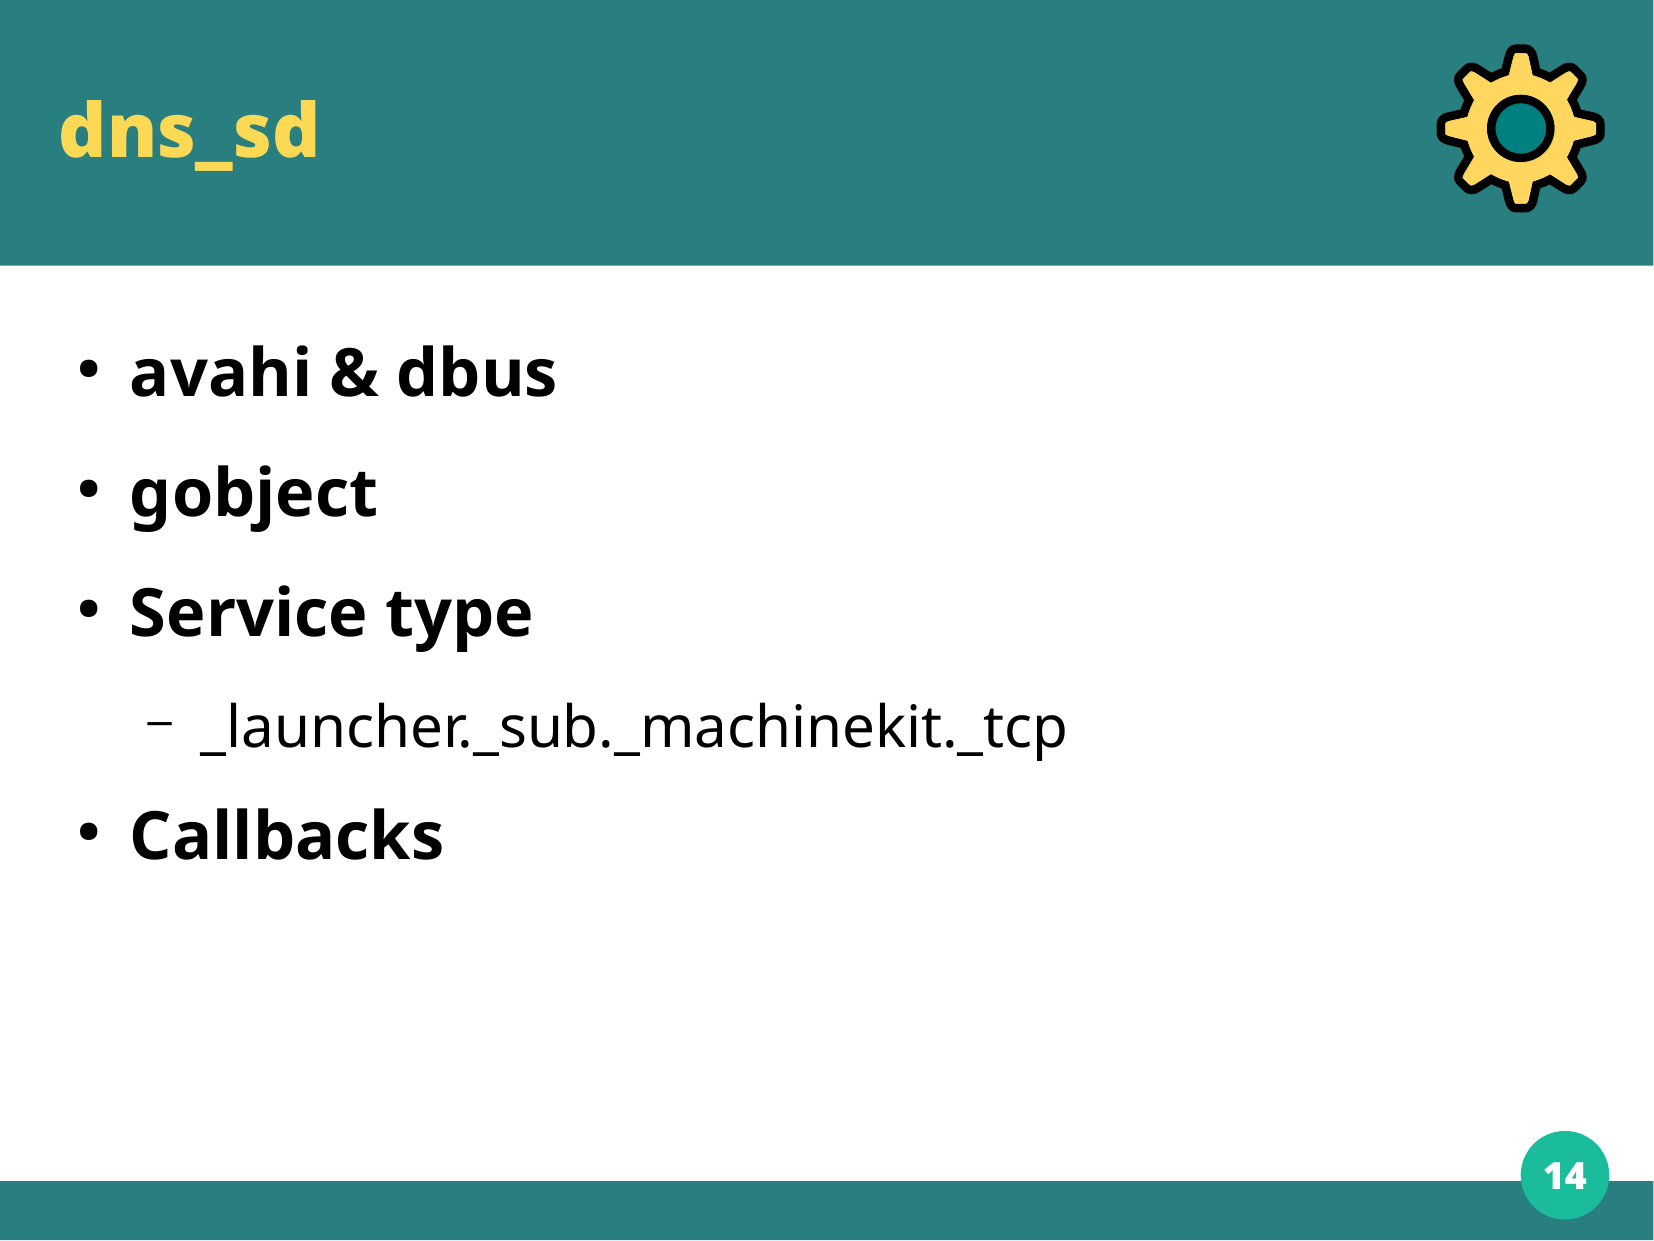

# dns_sd
avahi & dbus
gobject
Service type
_launcher._sub._machinekit._tcp
Callbacks
14